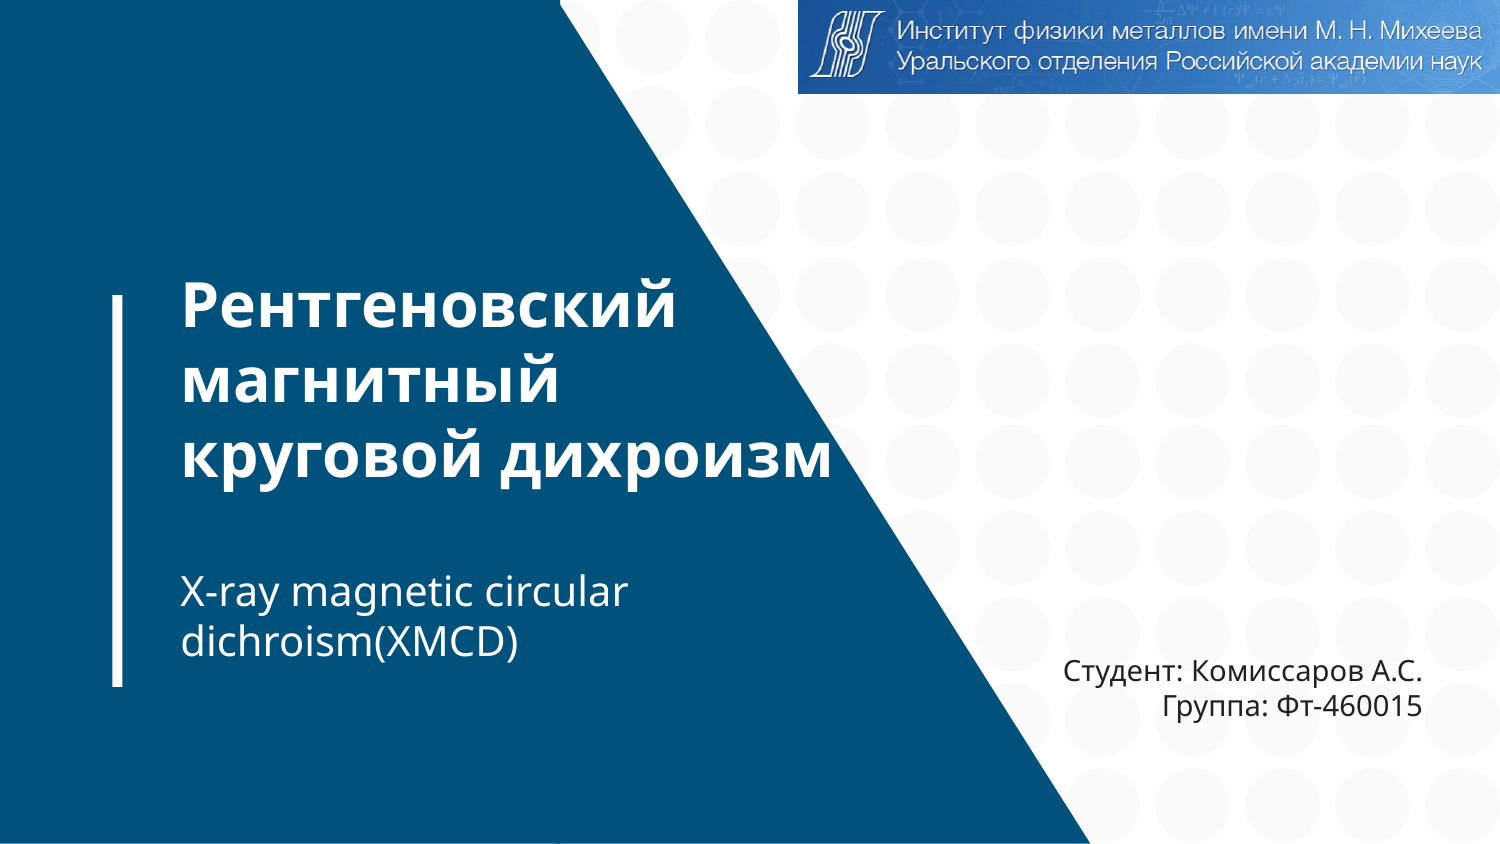

# Рентгеновский магнитный круговой дихроизм X-ray magnetic circular dichroism(XMCD)
Студент: Комиссаров А.С.
Группа: Фт-460015